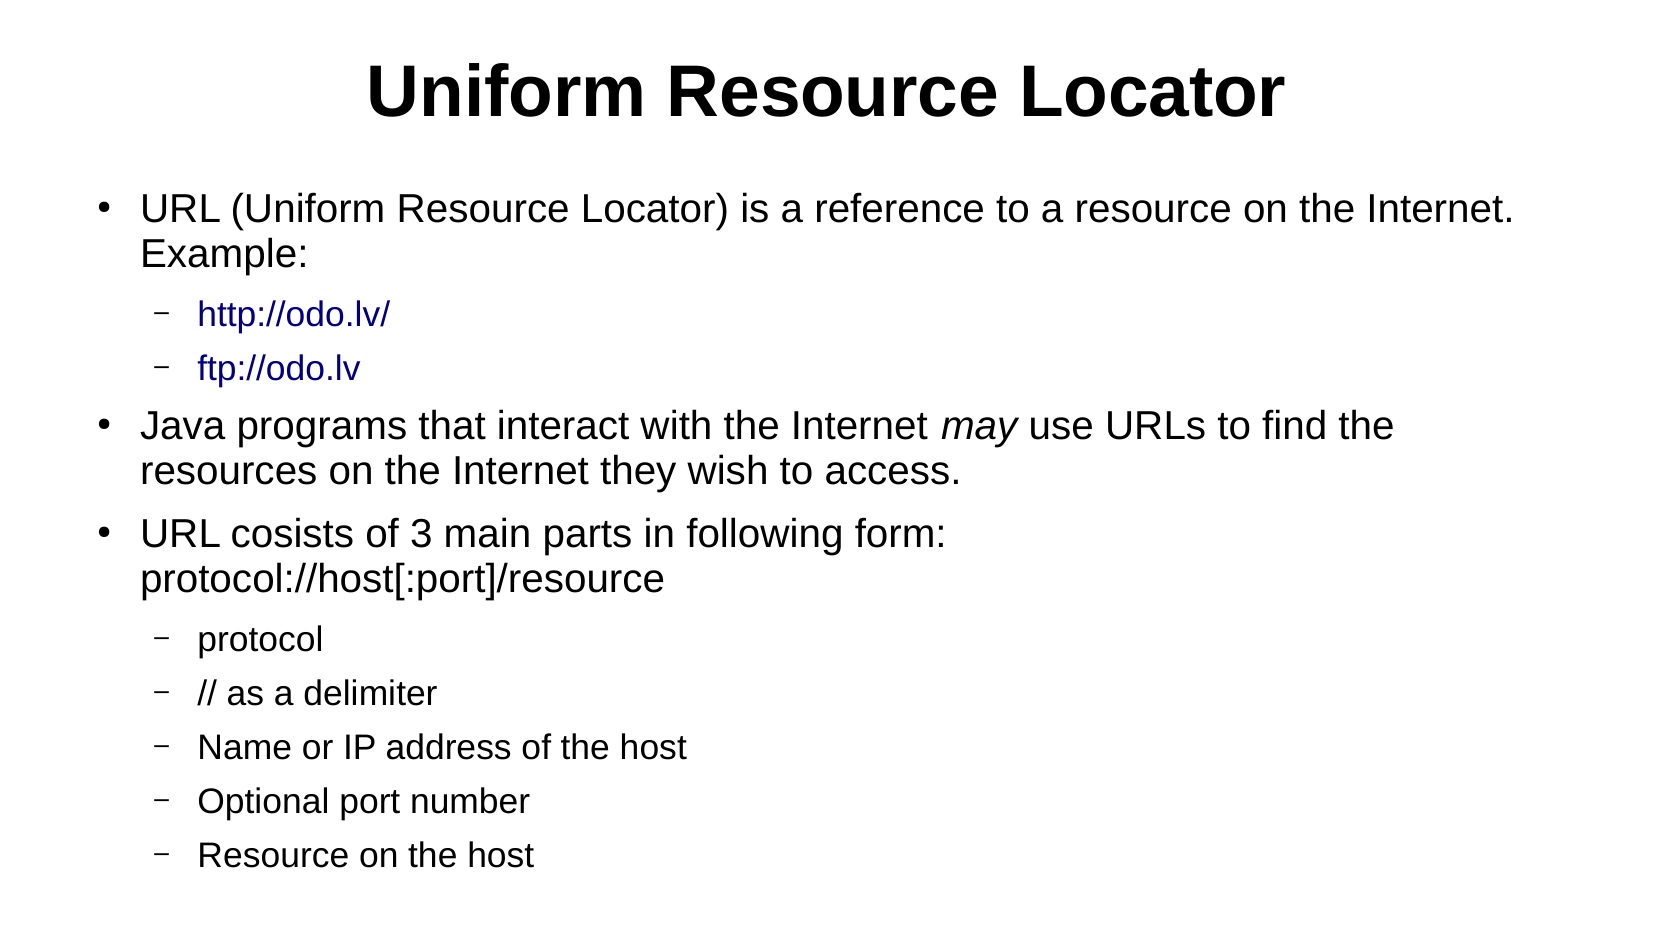

# Uniform Resource Locator
URL (Uniform Resource Locator) is a reference to a resource on the Internet.
Example:
http://odo.lv/
ftp://odo.lv
Java programs that interact with the Internet may use URLs to find the resources on the Internet they wish to access.
URL cosists of 3 main parts in following form:
protocol://host[:port]/resource
protocol
// as a delimiter
Name or IP address of the host
Optional port number
Resource on the host